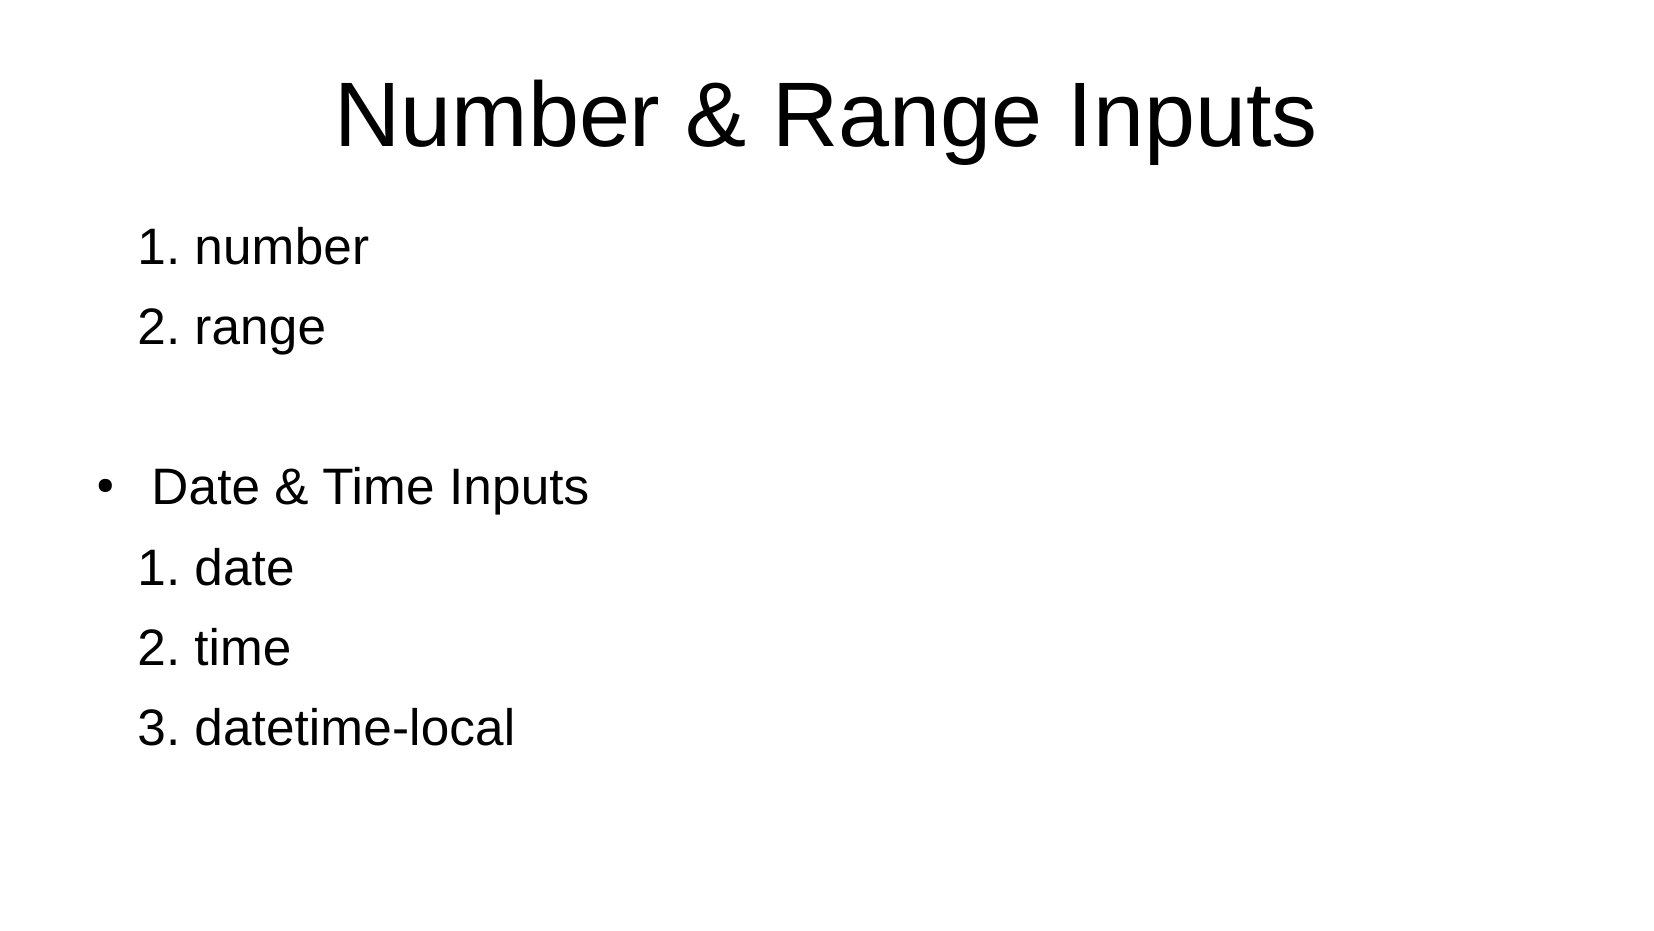

# Number & Range Inputs
1. number
2. range
 Date & Time Inputs
1. date
2. time
3. datetime-local